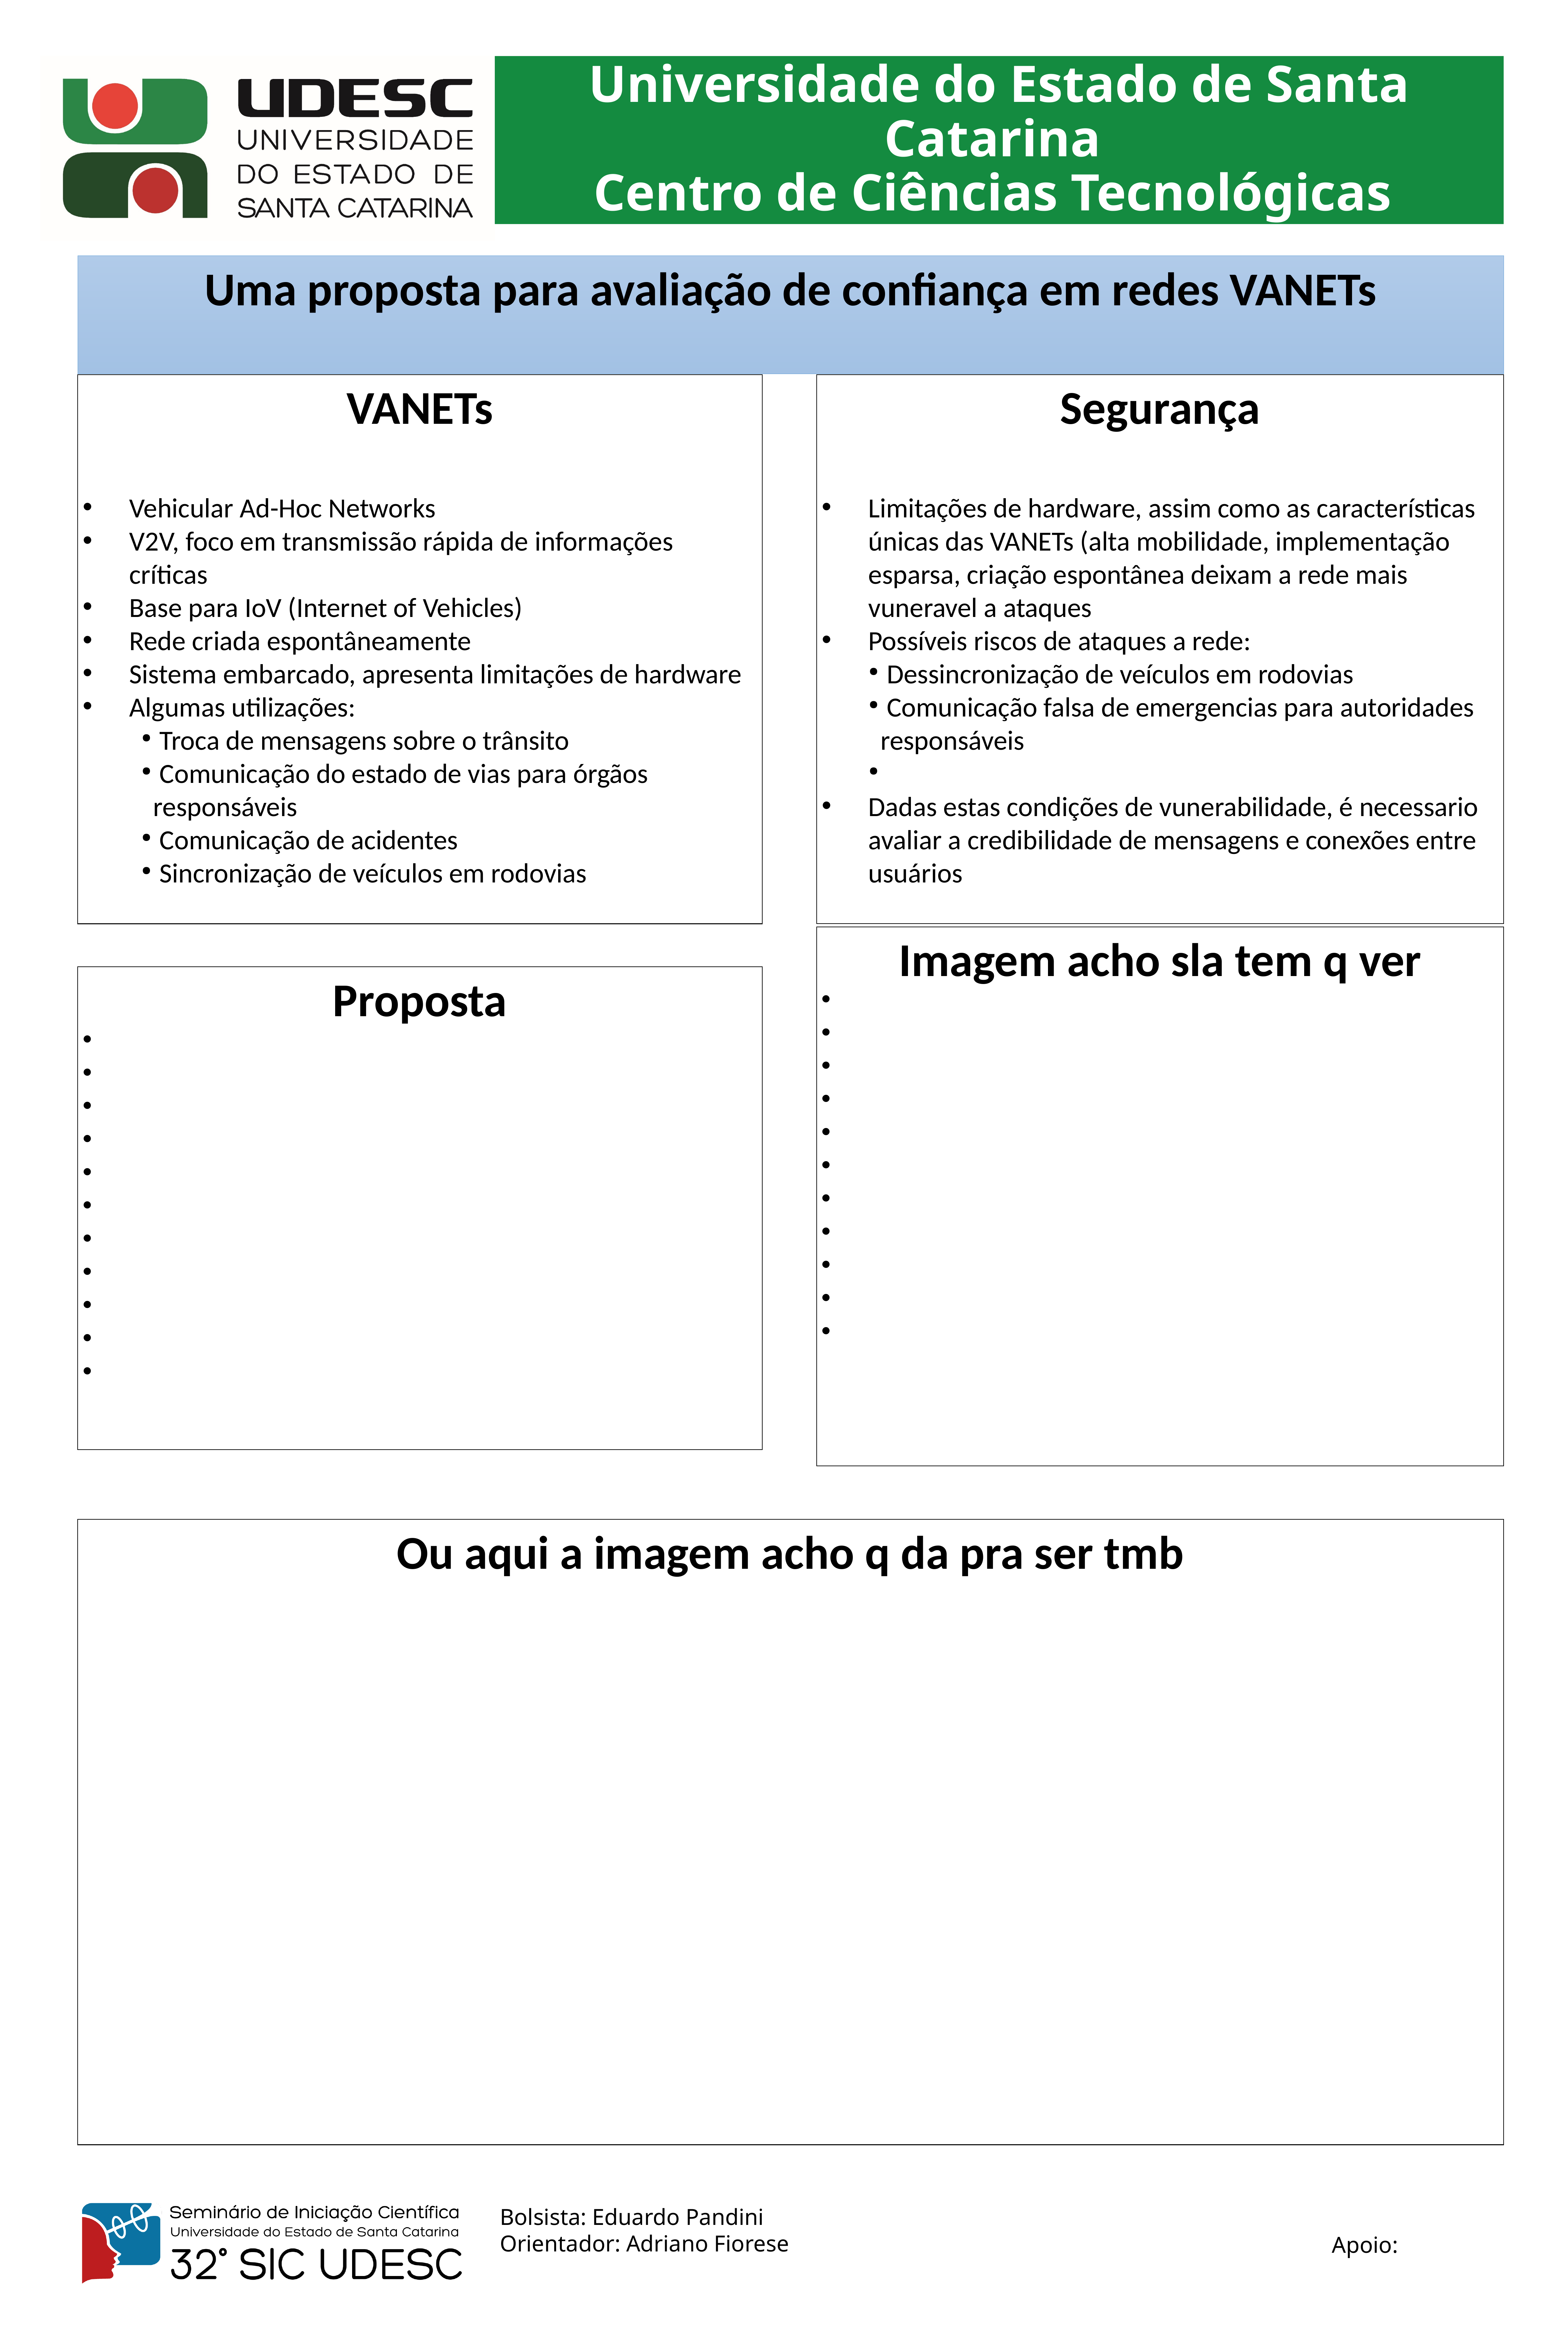

# Universidade do Estado de Santa Catarina Centro de Ciências Tecnológicas
Uma proposta para avaliação de confiança em redes VANETs
Segurança
Limitações de hardware, assim como as características únicas das VANETs (alta mobilidade, implementação esparsa, criação espontânea deixam a rede mais vuneravel a ataques
Possíveis riscos de ataques a rede:
 Dessincronização de veículos em rodovias
 Comunicação falsa de emergencias para autoridades responsáveis
Dadas estas condições de vunerabilidade, é necessario avaliar a credibilidade de mensagens e conexões entre usuários
VANETs
Vehicular Ad-Hoc Networks
V2V, foco em transmissão rápida de informações críticas
Base para IoV (Internet of Vehicles)
Rede criada espontâneamente
Sistema embarcado, apresenta limitações de hardware
Algumas utilizações:
 Troca de mensagens sobre o trânsito
 Comunicação do estado de vias para órgãos responsáveis
 Comunicação de acidentes
 Sincronização de veículos em rodovias
Imagem acho sla tem q ver
Proposta
Ou aqui a imagem acho q da pra ser tmb
Bolsista: Eduardo Pandini
Orientador: Adriano Fiorese
Apoio: